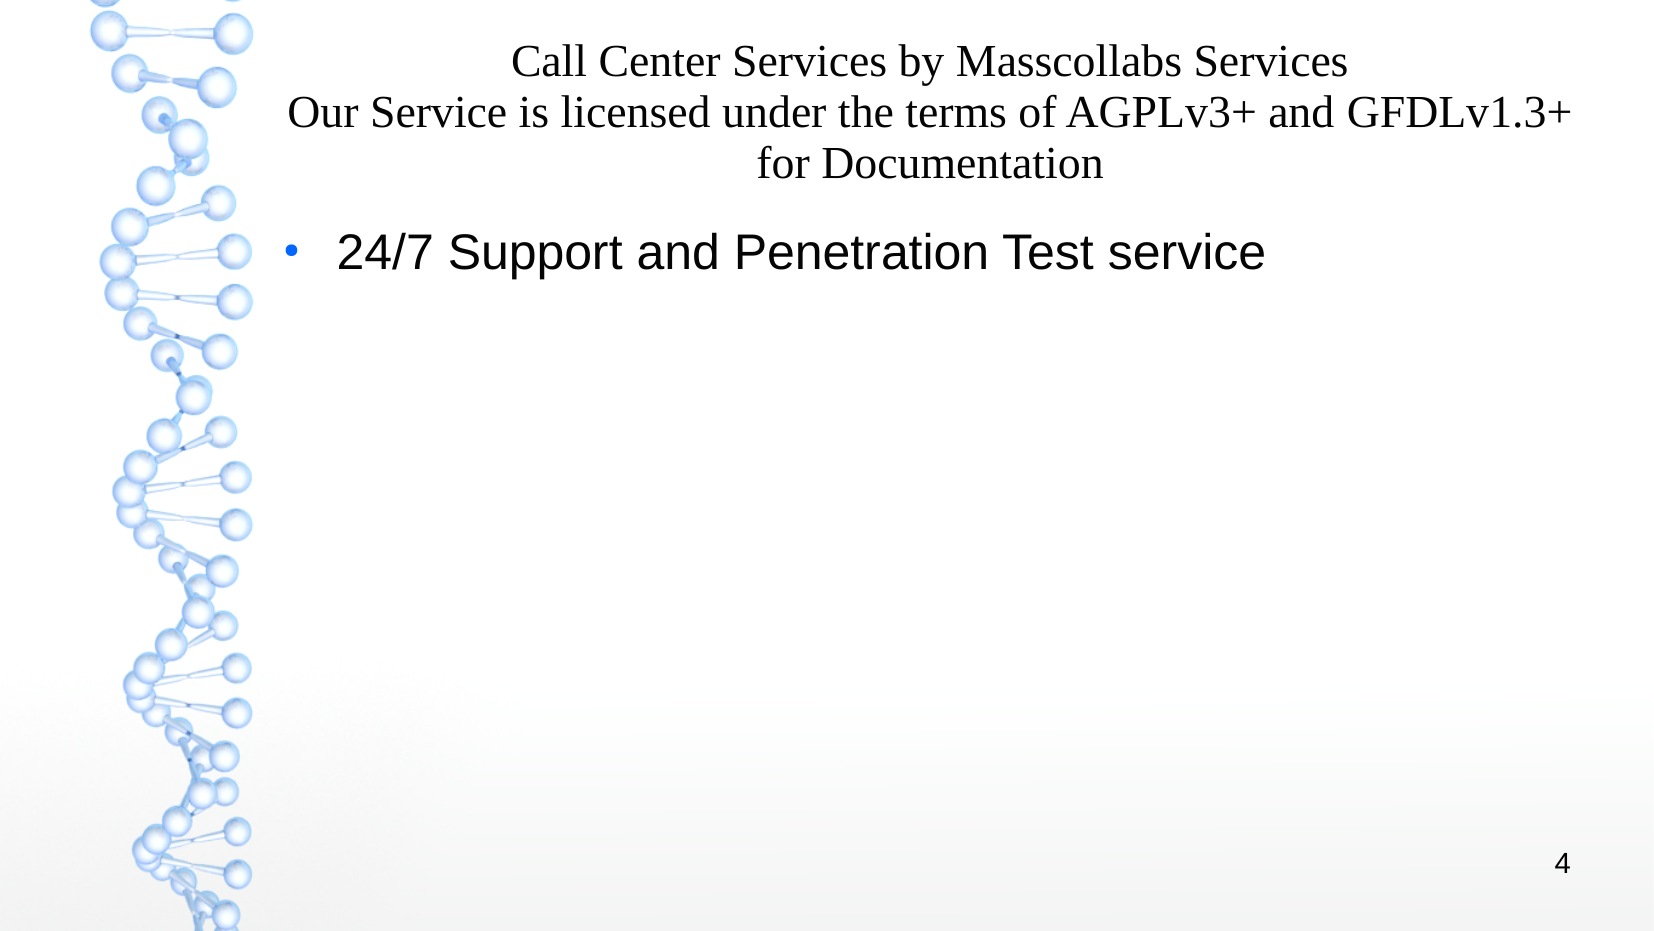

# Call Center Services by Masscollabs Services Our Service is licensed under the terms of AGPLv3+ and GFDLv1.3+ for Documentation
24/7 Support and Penetration Test service
4